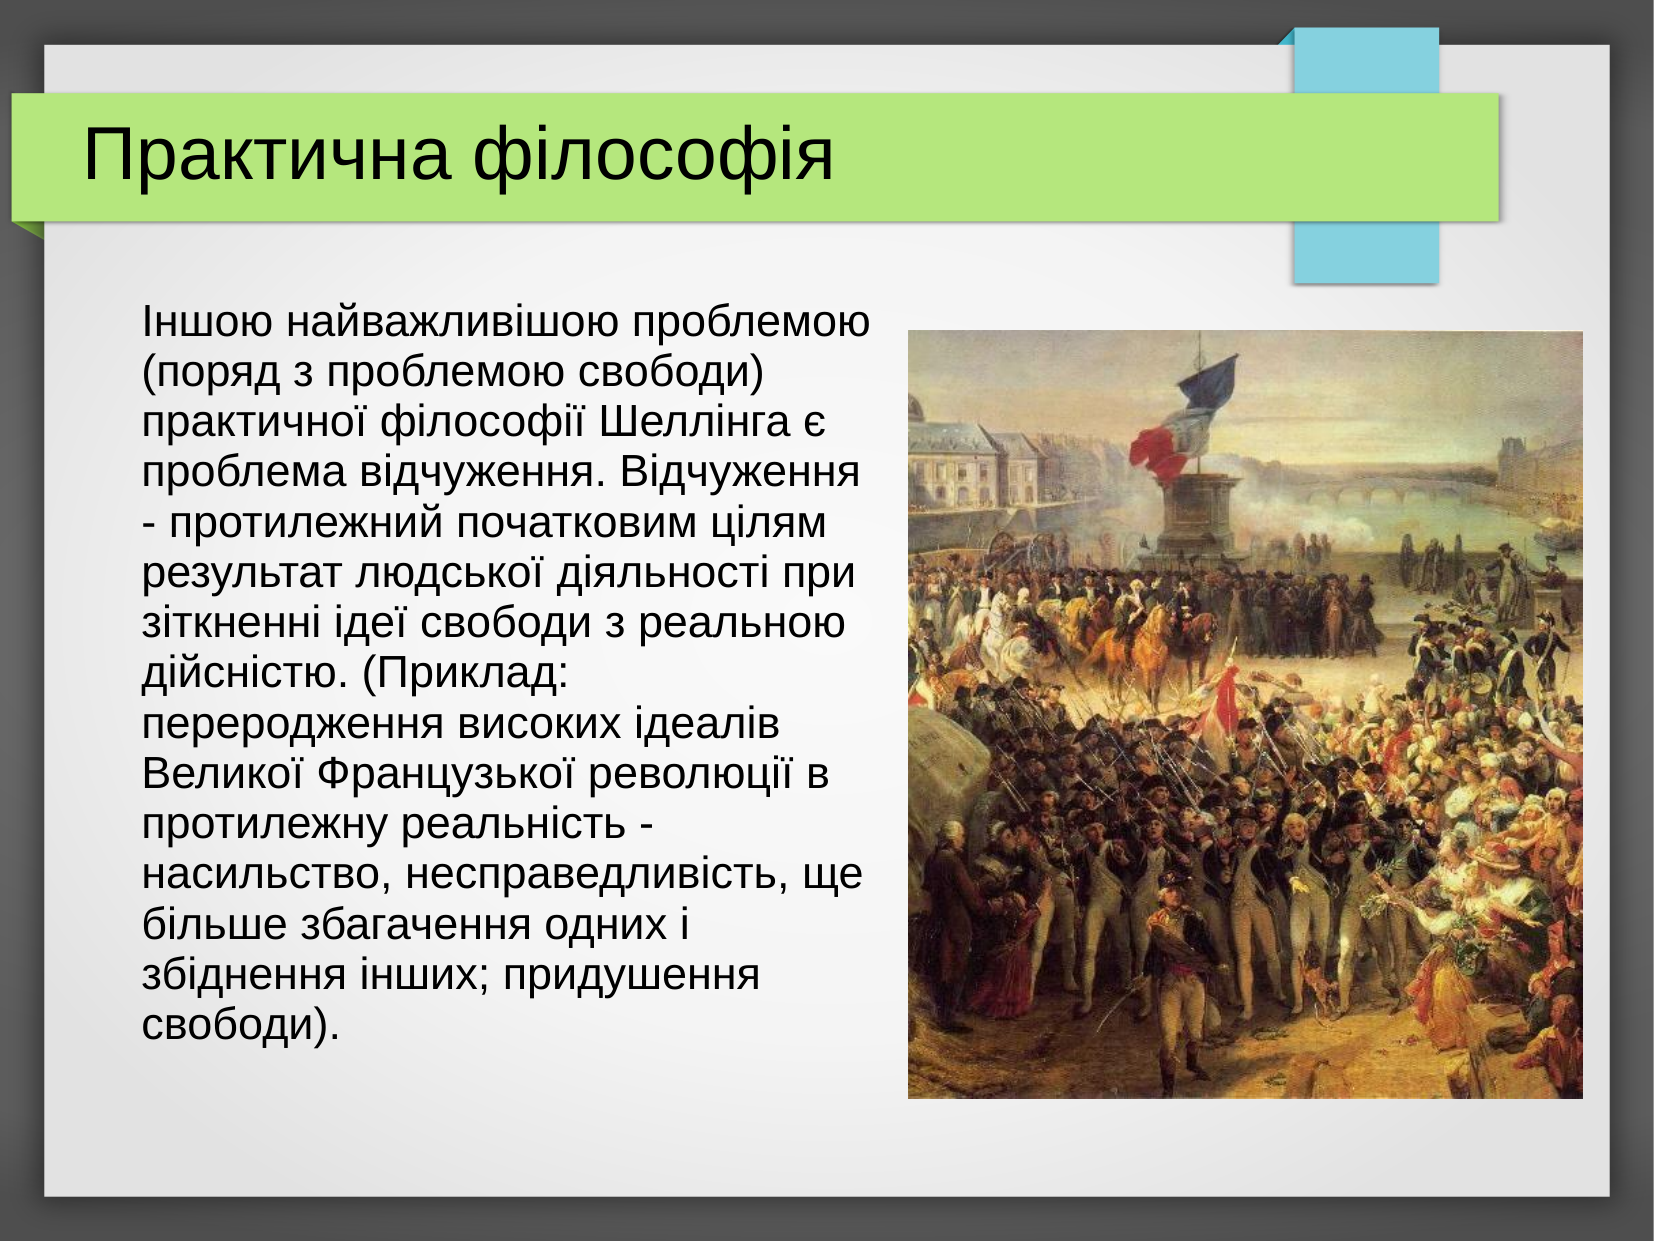

# Практична філософія
Іншою найважливішою проблемою (поряд з проблемою свободи) практичної філософії Шеллінга є проблема відчуження. Відчуження - протилежний початковим цілям результат людської діяльності при зіткненні ідеї свободи з реальною дійсністю. (Приклад: переродження високих ідеалів Великої Французької революції в протилежну реальність - насильство, несправедливість, ще більше збагачення одних і збіднення інших; придушення свободи).